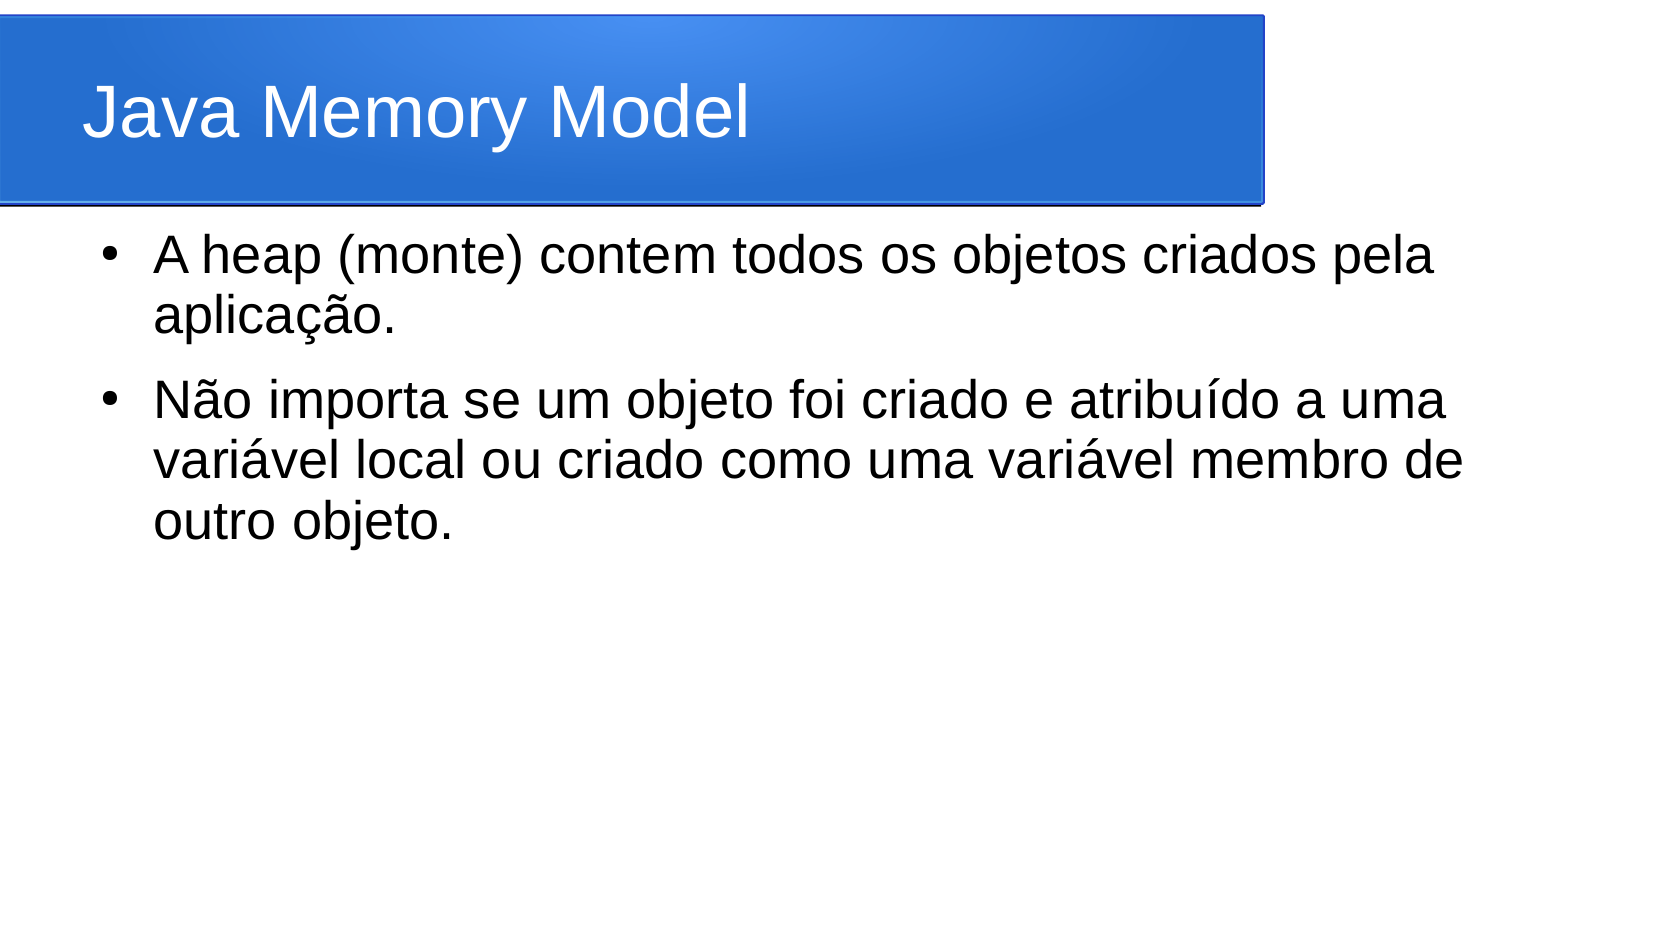

# Java Memory Model
A heap (monte) contem todos os objetos criados pela aplicação.
Não importa se um objeto foi criado e atribuído a uma variável local ou criado como uma variável membro de outro objeto.